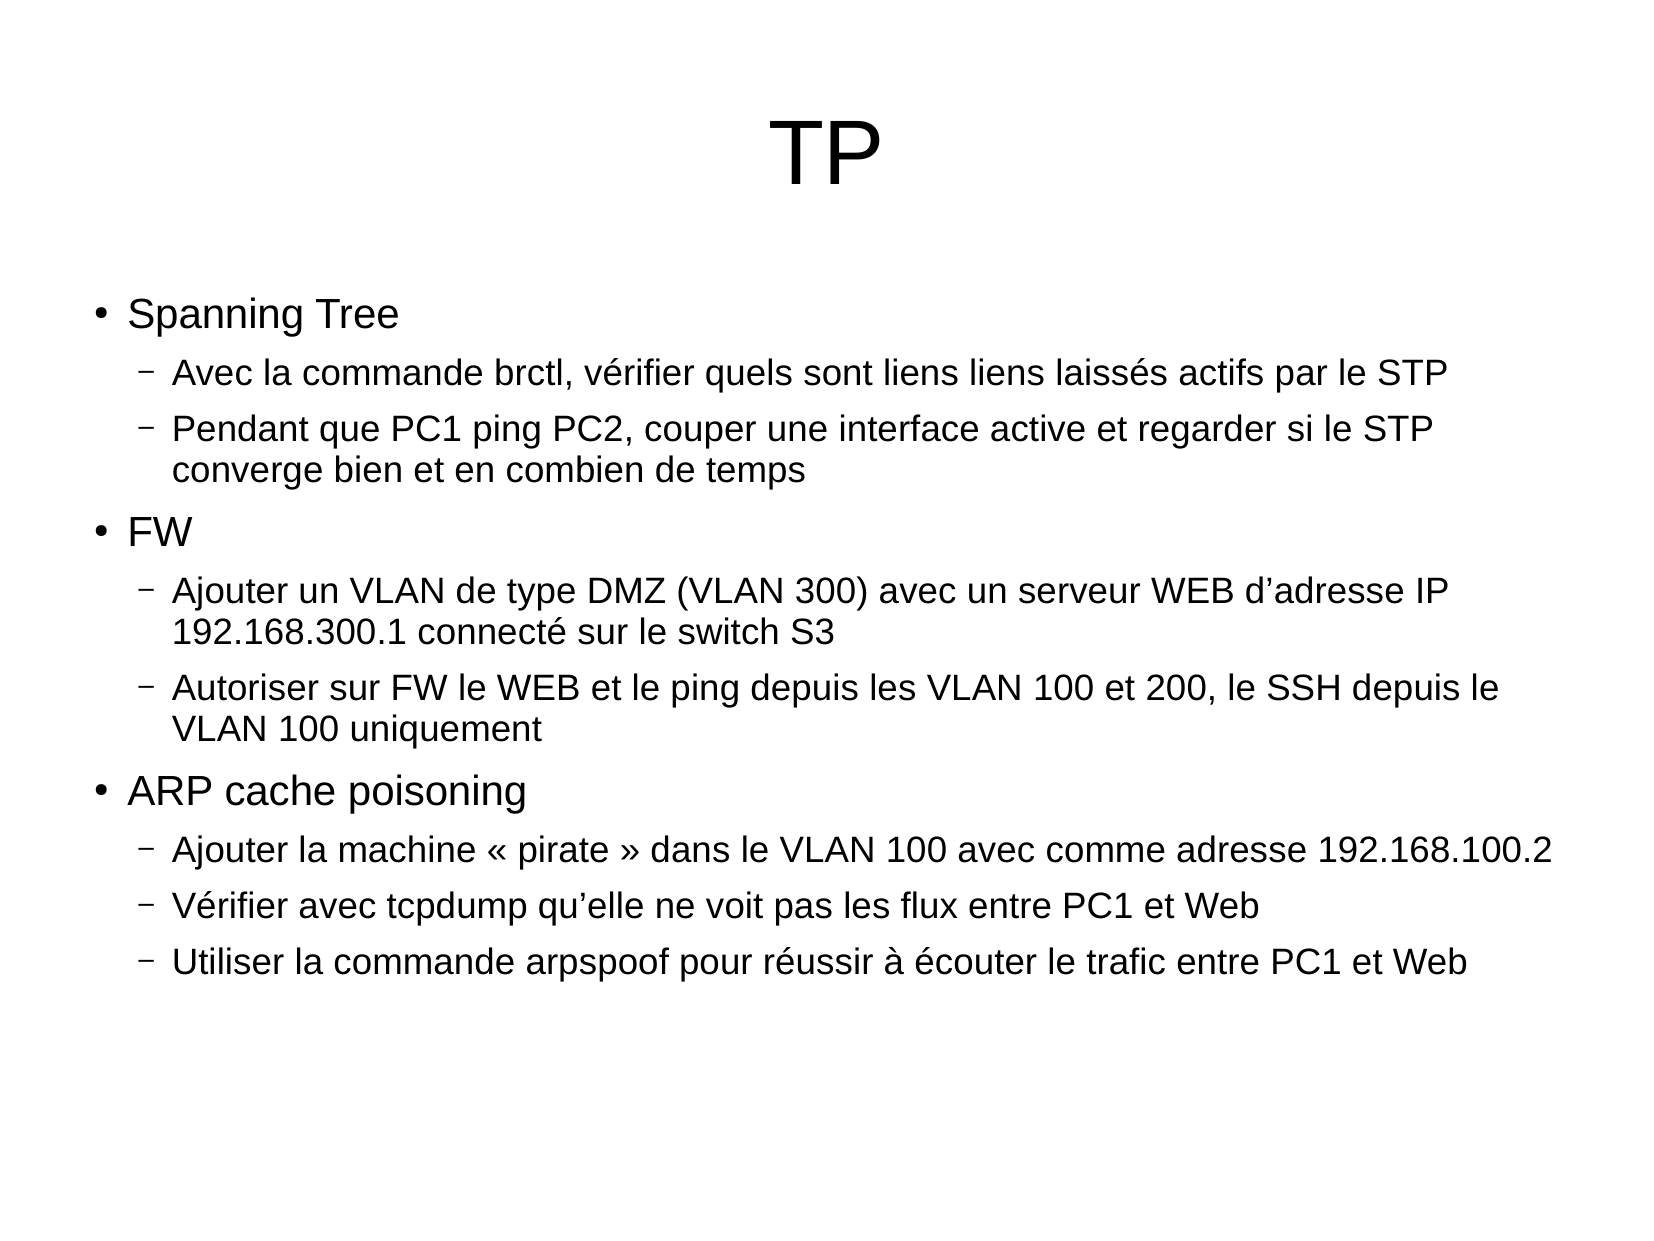

# TP
Spanning Tree
Avec la commande brctl, vérifier quels sont liens liens laissés actifs par le STP
Pendant que PC1 ping PC2, couper une interface active et regarder si le STP converge bien et en combien de temps
FW
Ajouter un VLAN de type DMZ (VLAN 300) avec un serveur WEB d’adresse IP 192.168.300.1 connecté sur le switch S3
Autoriser sur FW le WEB et le ping depuis les VLAN 100 et 200, le SSH depuis le VLAN 100 uniquement
ARP cache poisoning
Ajouter la machine « pirate » dans le VLAN 100 avec comme adresse 192.168.100.2
Vérifier avec tcpdump qu’elle ne voit pas les flux entre PC1 et Web
Utiliser la commande arpspoof pour réussir à écouter le trafic entre PC1 et Web